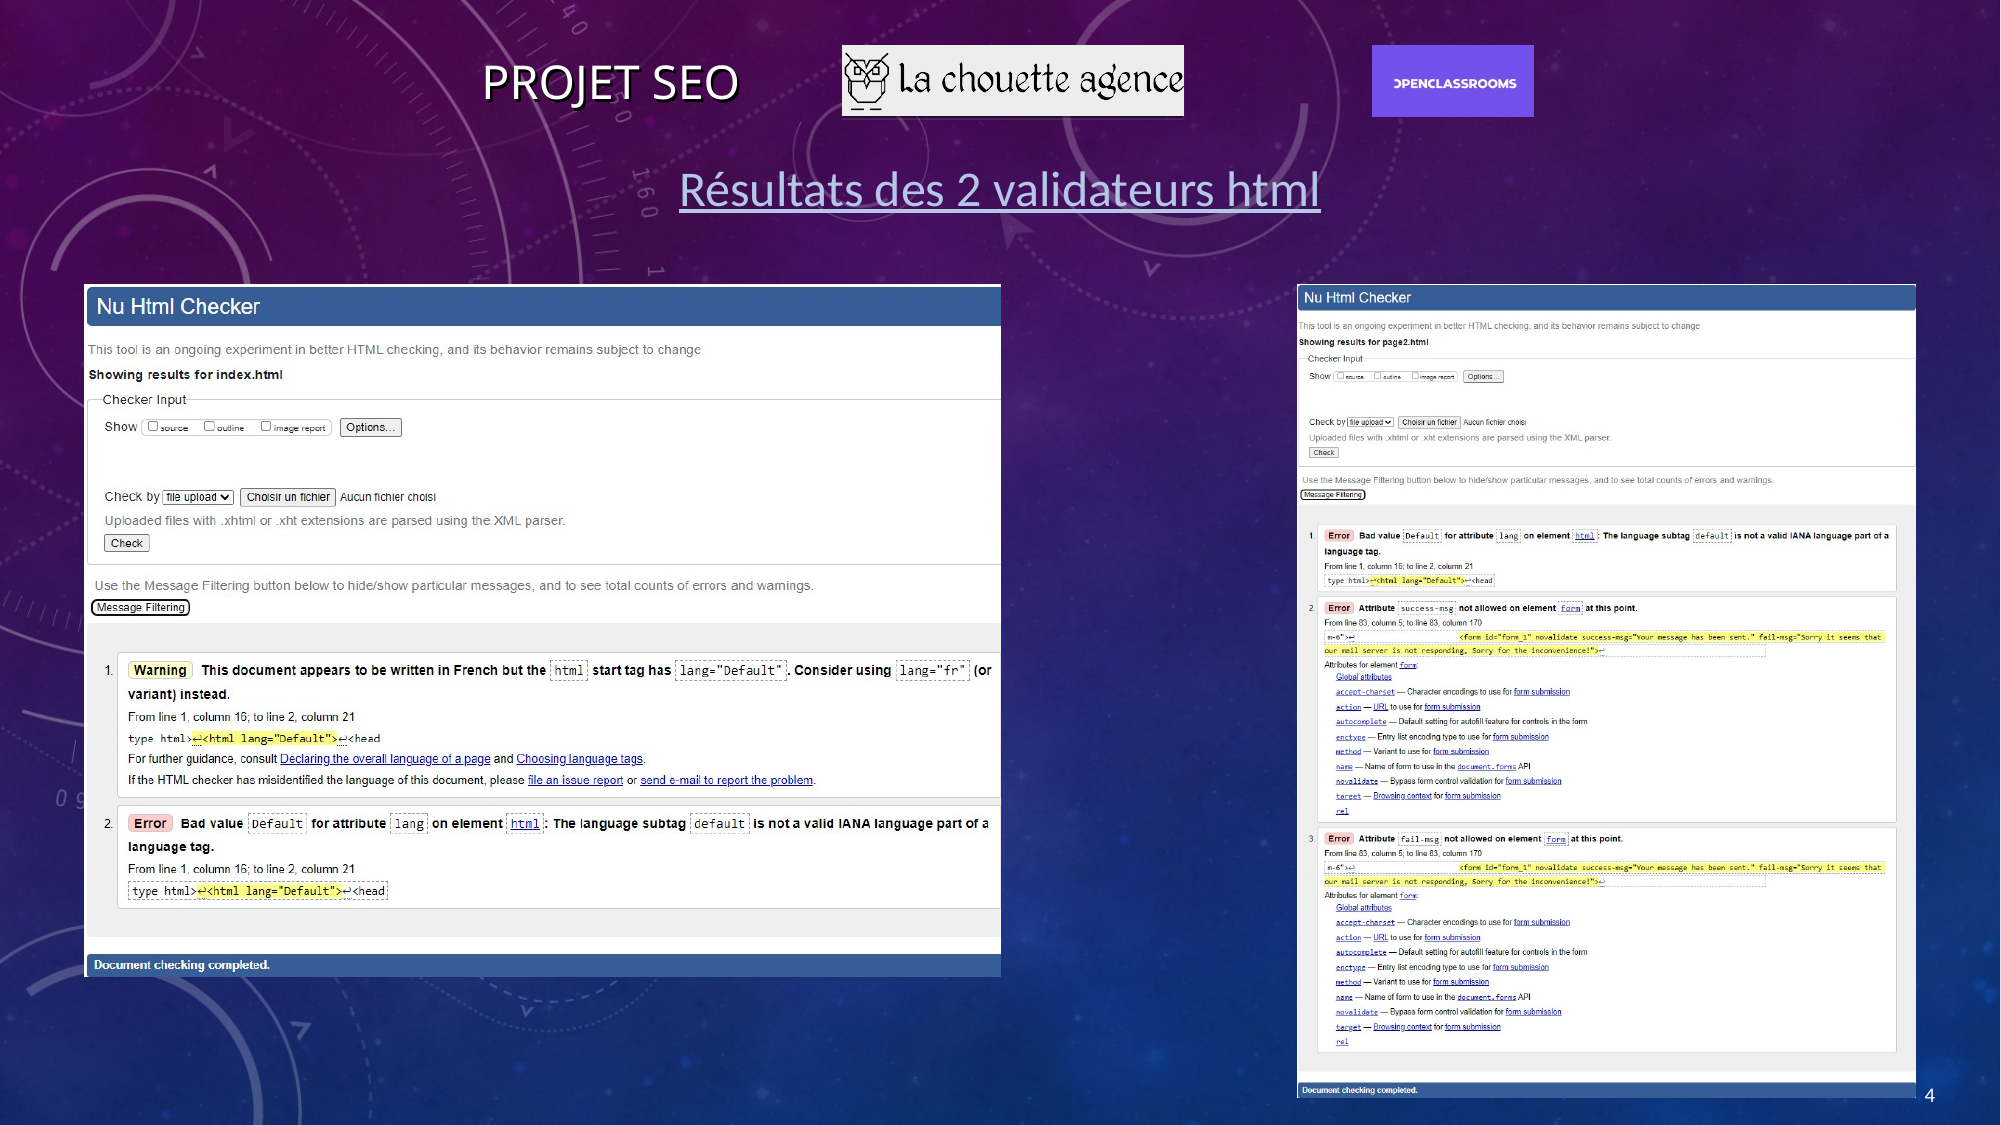

# Projet SEO					 avec
Résultats des 2 validateurs html
4